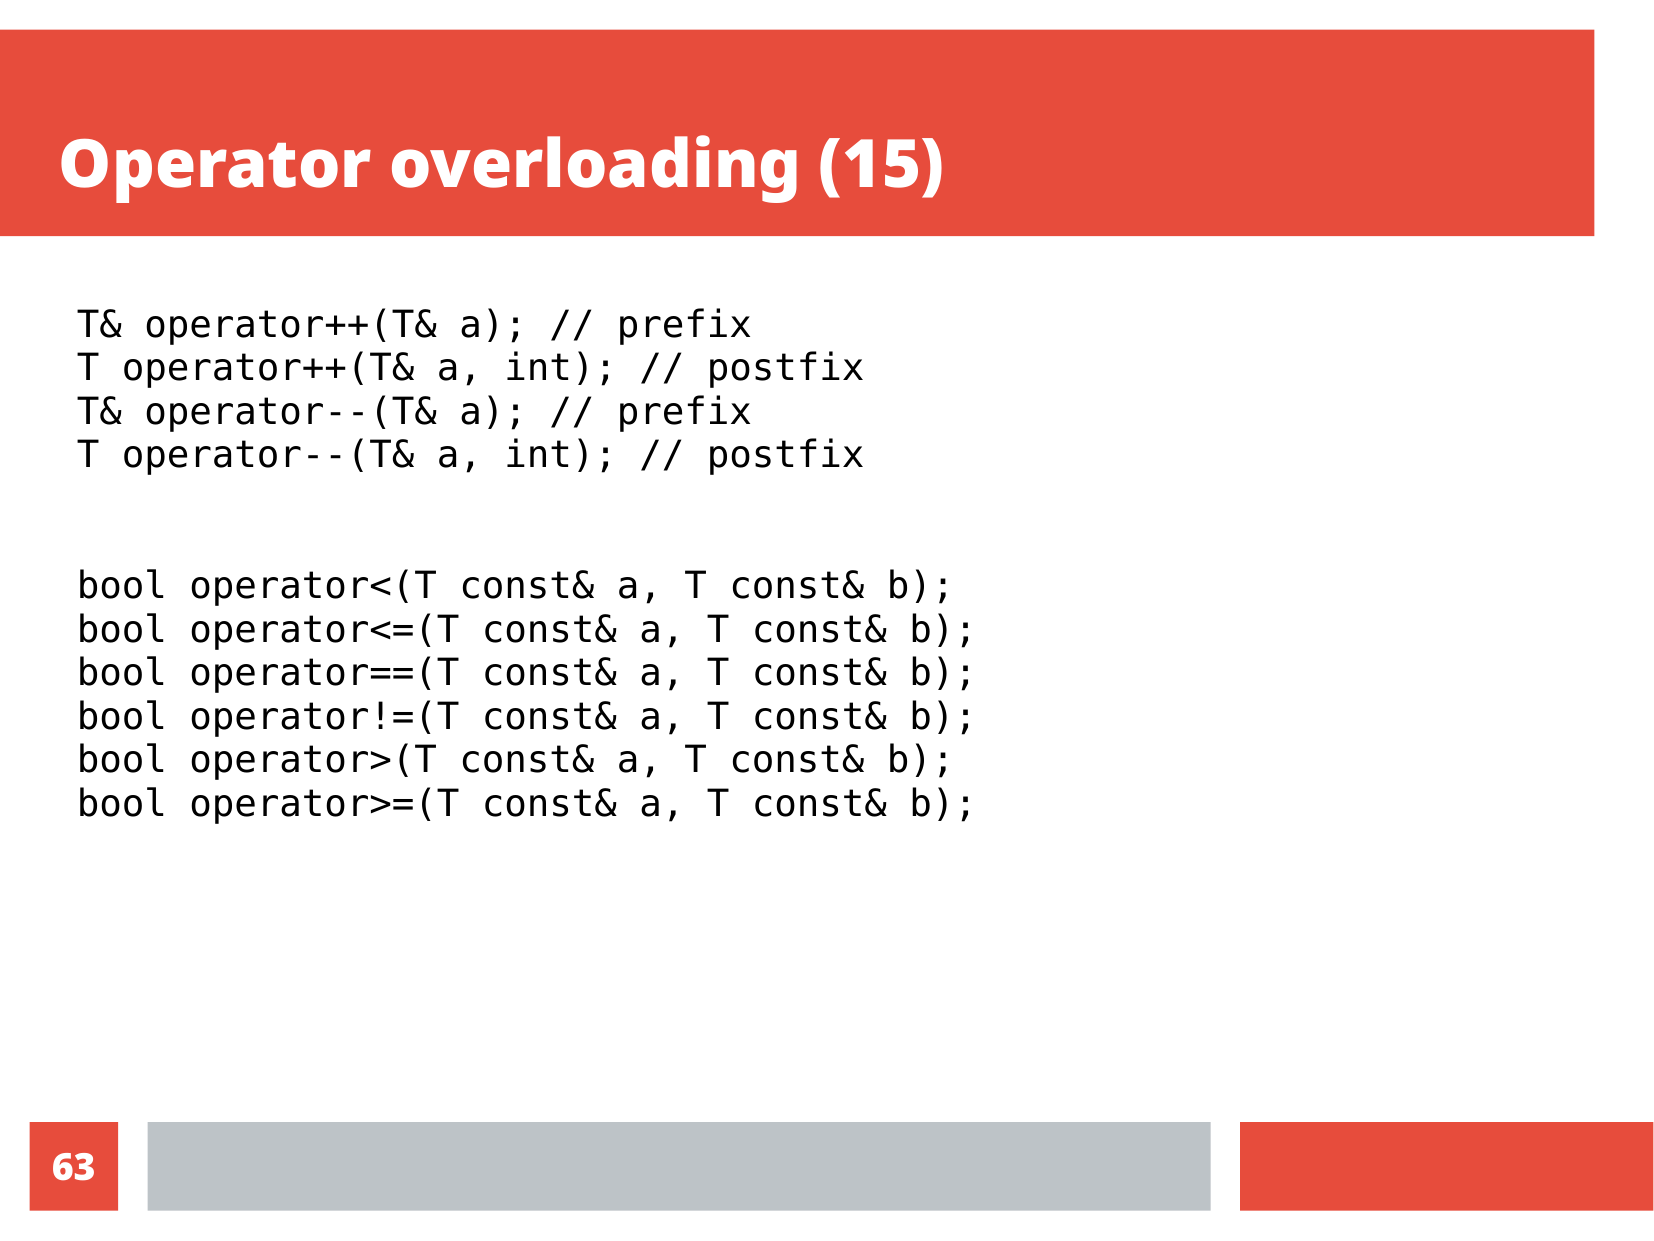

# Operator overloading (15)
T& operator++(T& a); // prefix
T operator++(T& a, int); // postfix
T& operator--(T& a); // prefix
T operator--(T& a, int); // postfix
bool operator<(T const& a, T const& b);
bool operator<=(T const& a, T const& b);
bool operator==(T const& a, T const& b);
bool operator!=(T const& a, T const& b);
bool operator>(T const& a, T const& b);
bool operator>=(T const& a, T const& b);
63